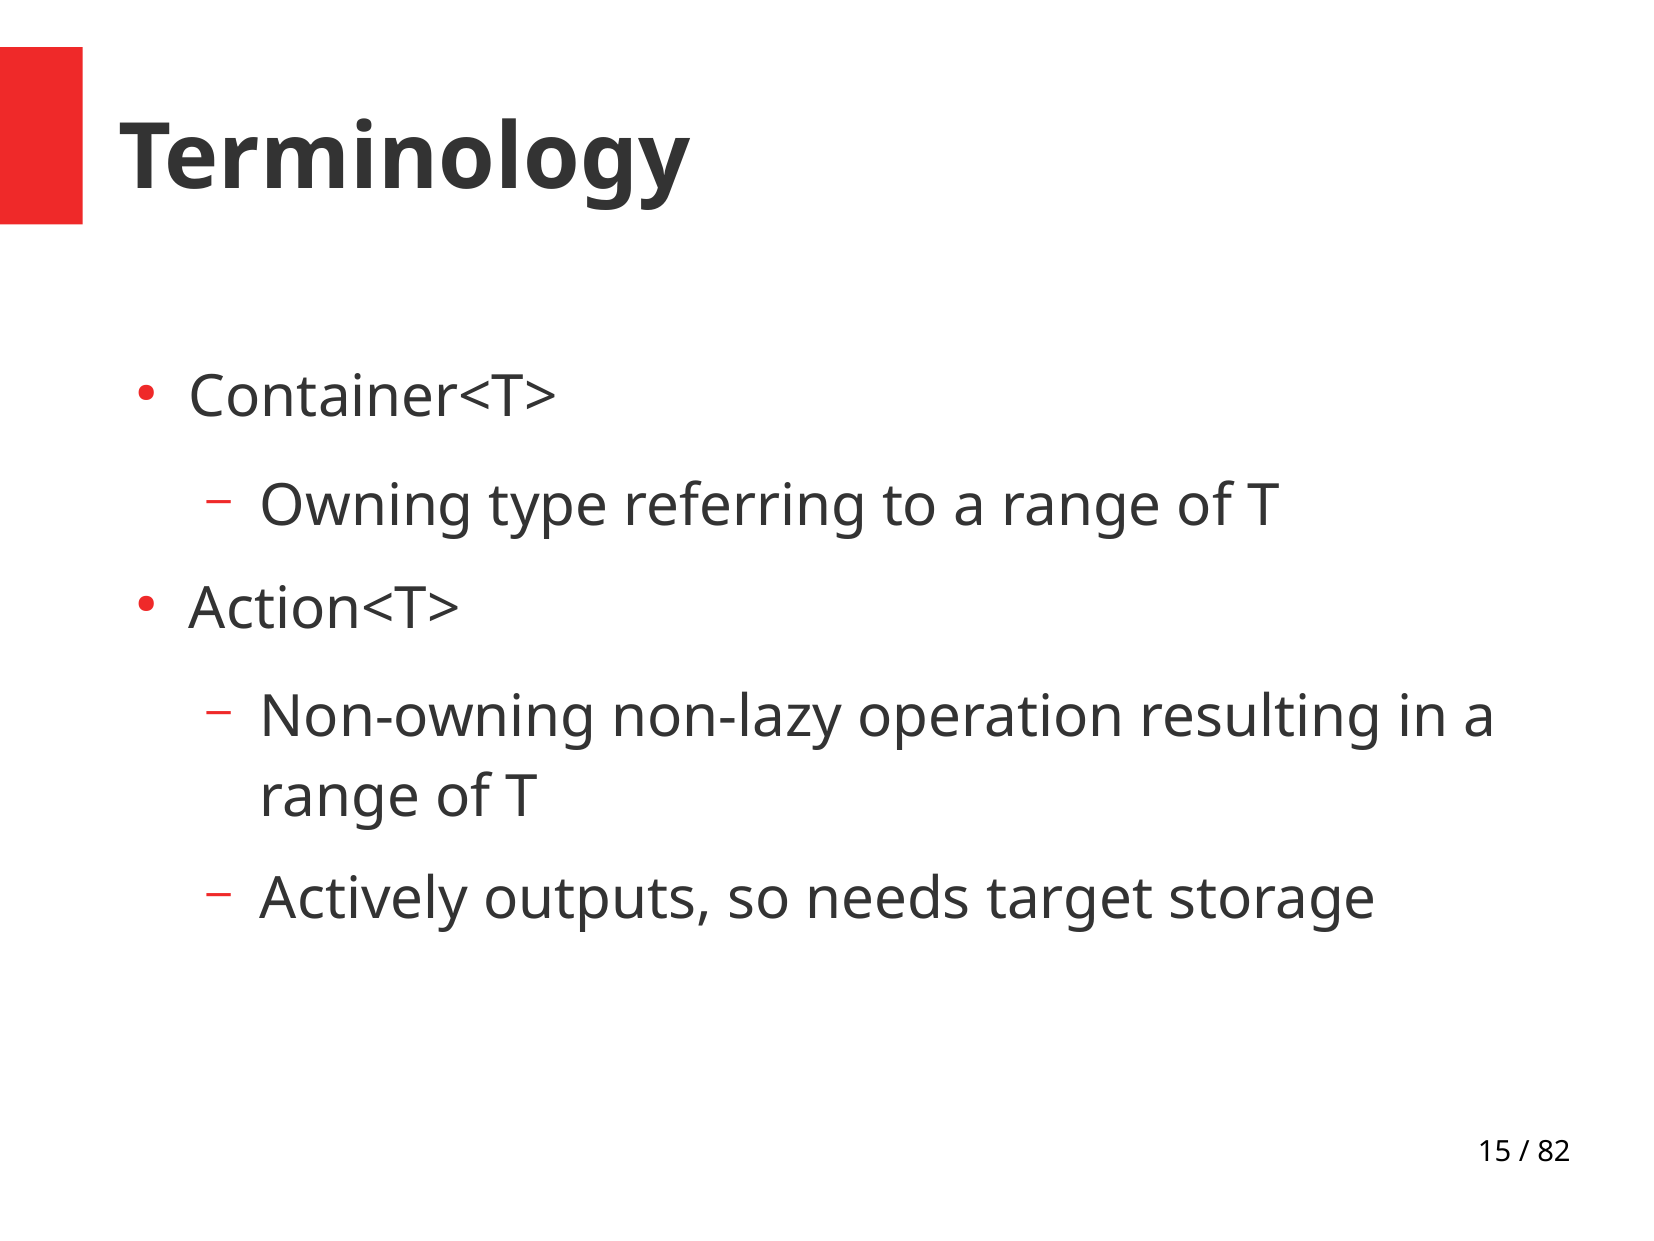

# Terminology
Container<T>
Owning type referring to a range of T
Action<T>
Non-owning non-lazy operation resulting in a range of T
Actively outputs, so needs target storage
15